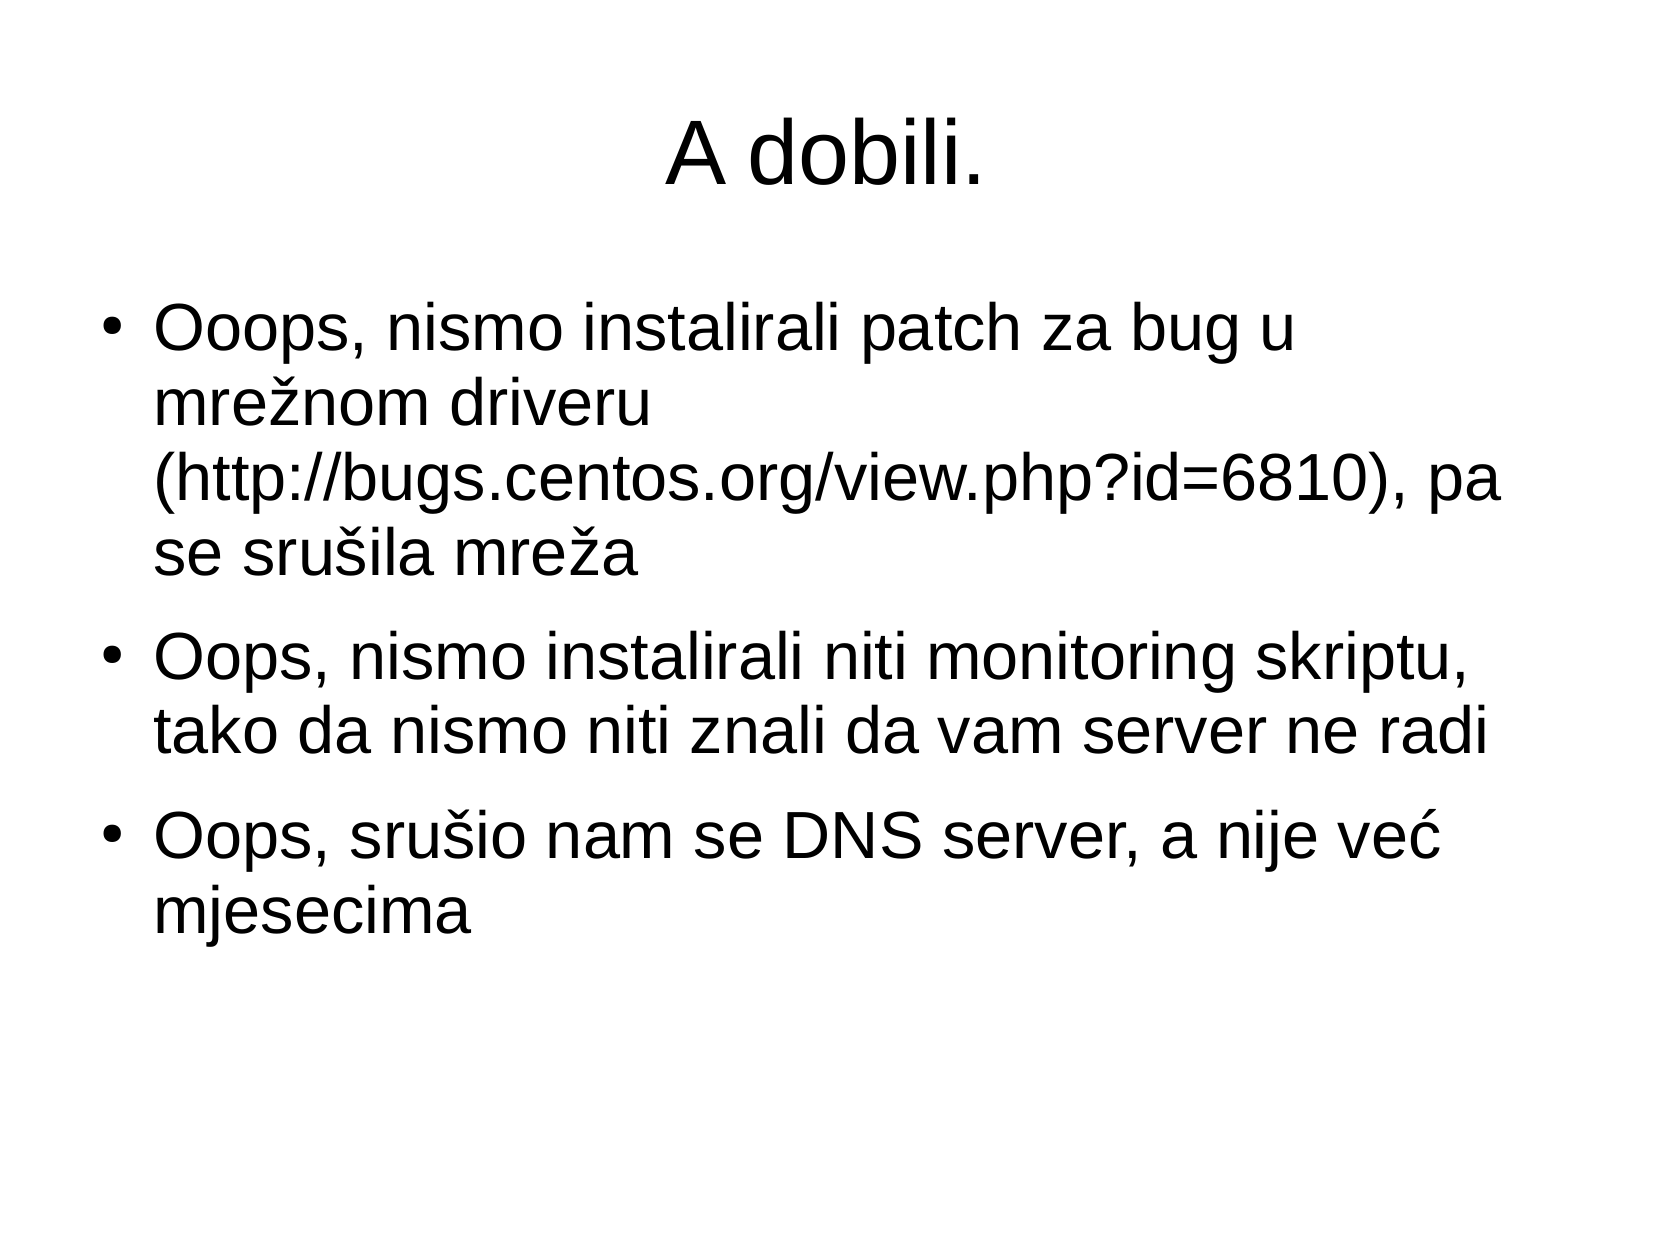

# A dobili.
Ooops, nismo instalirali patch za bug u mrežnom driveru (http://bugs.centos.org/view.php?id=6810), pa se srušila mreža
Oops, nismo instalirali niti monitoring skriptu, tako da nismo niti znali da vam server ne radi
Oops, srušio nam se DNS server, a nije već mjesecima